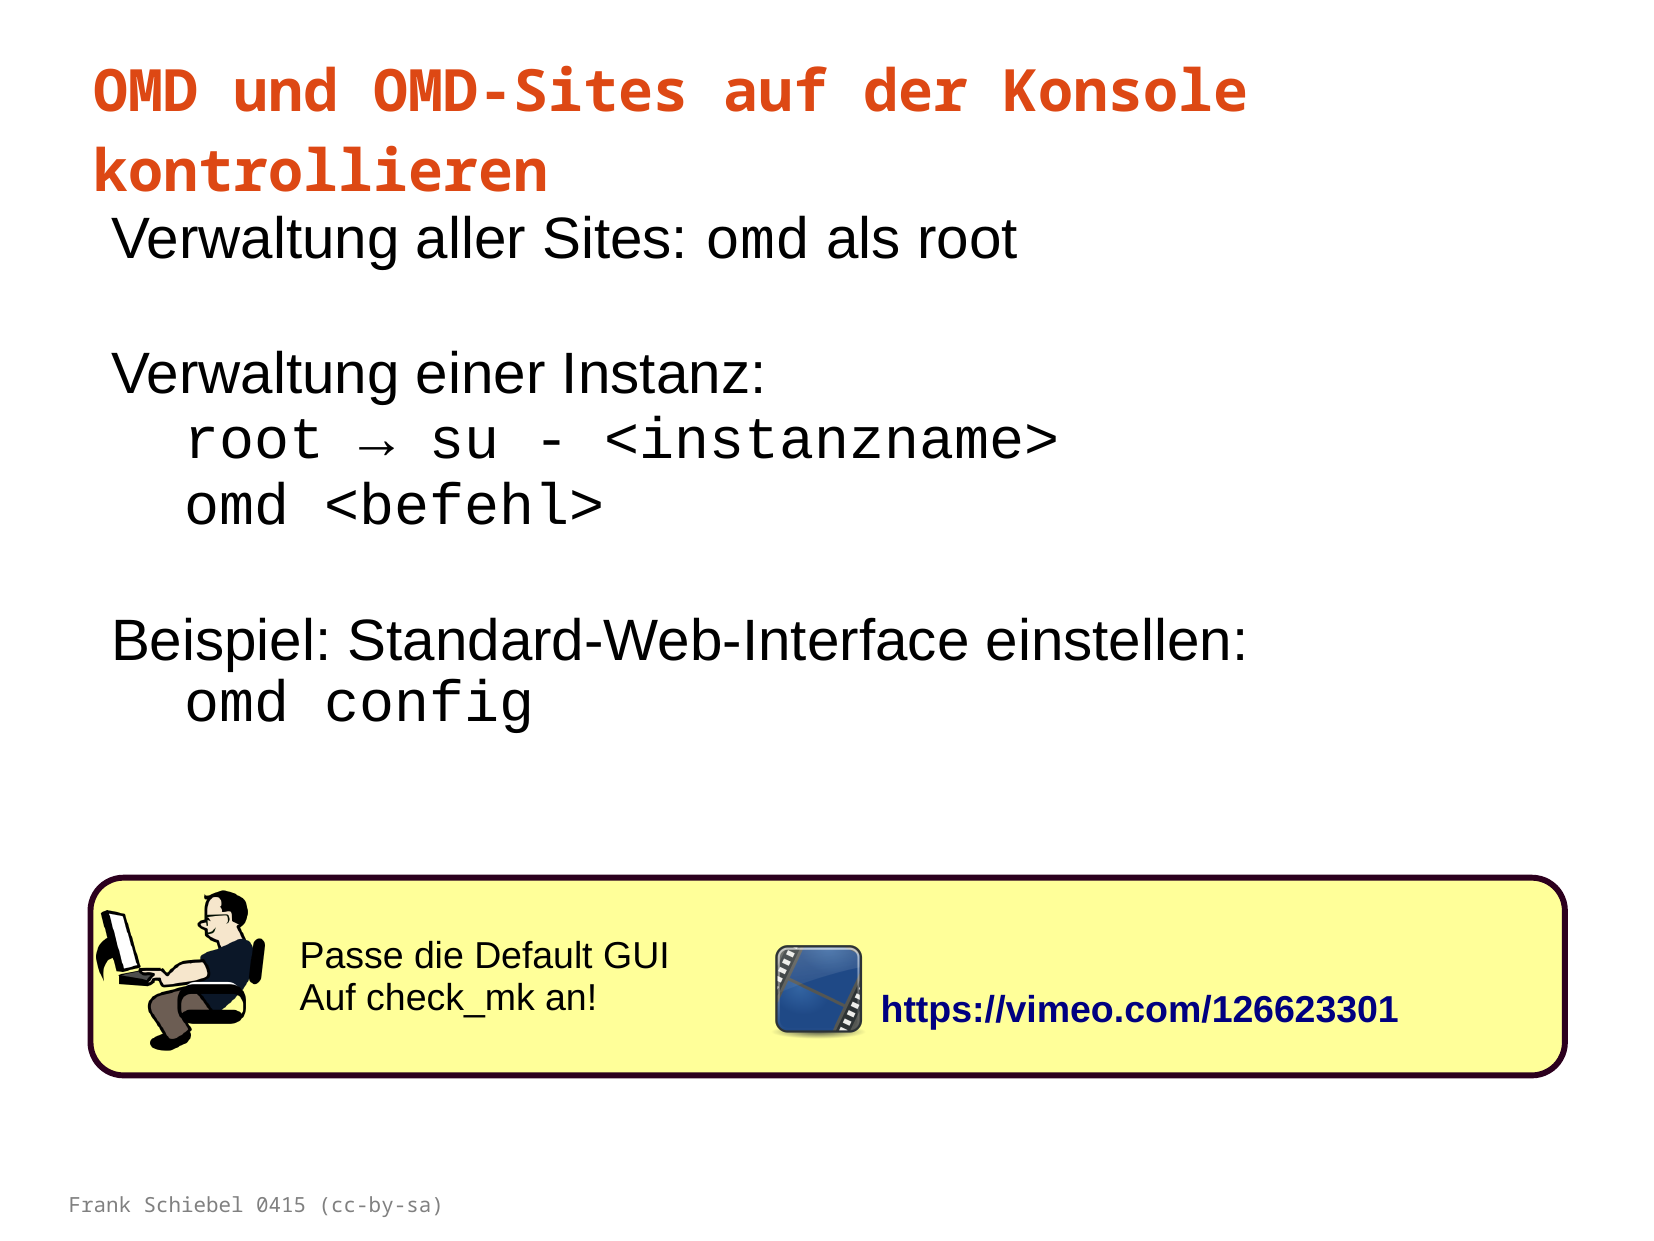

OMD und OMD-Sites auf der Konsole kontrollieren
Verwaltung aller Sites: omd als root
Verwaltung einer Instanz:
	root → su - <instanzname>
	omd <befehl>
Beispiel: Standard-Web-Interface einstellen:
	omd config
Passe die Default GUI
Auf check_mk an!
https://vimeo.com/126623301